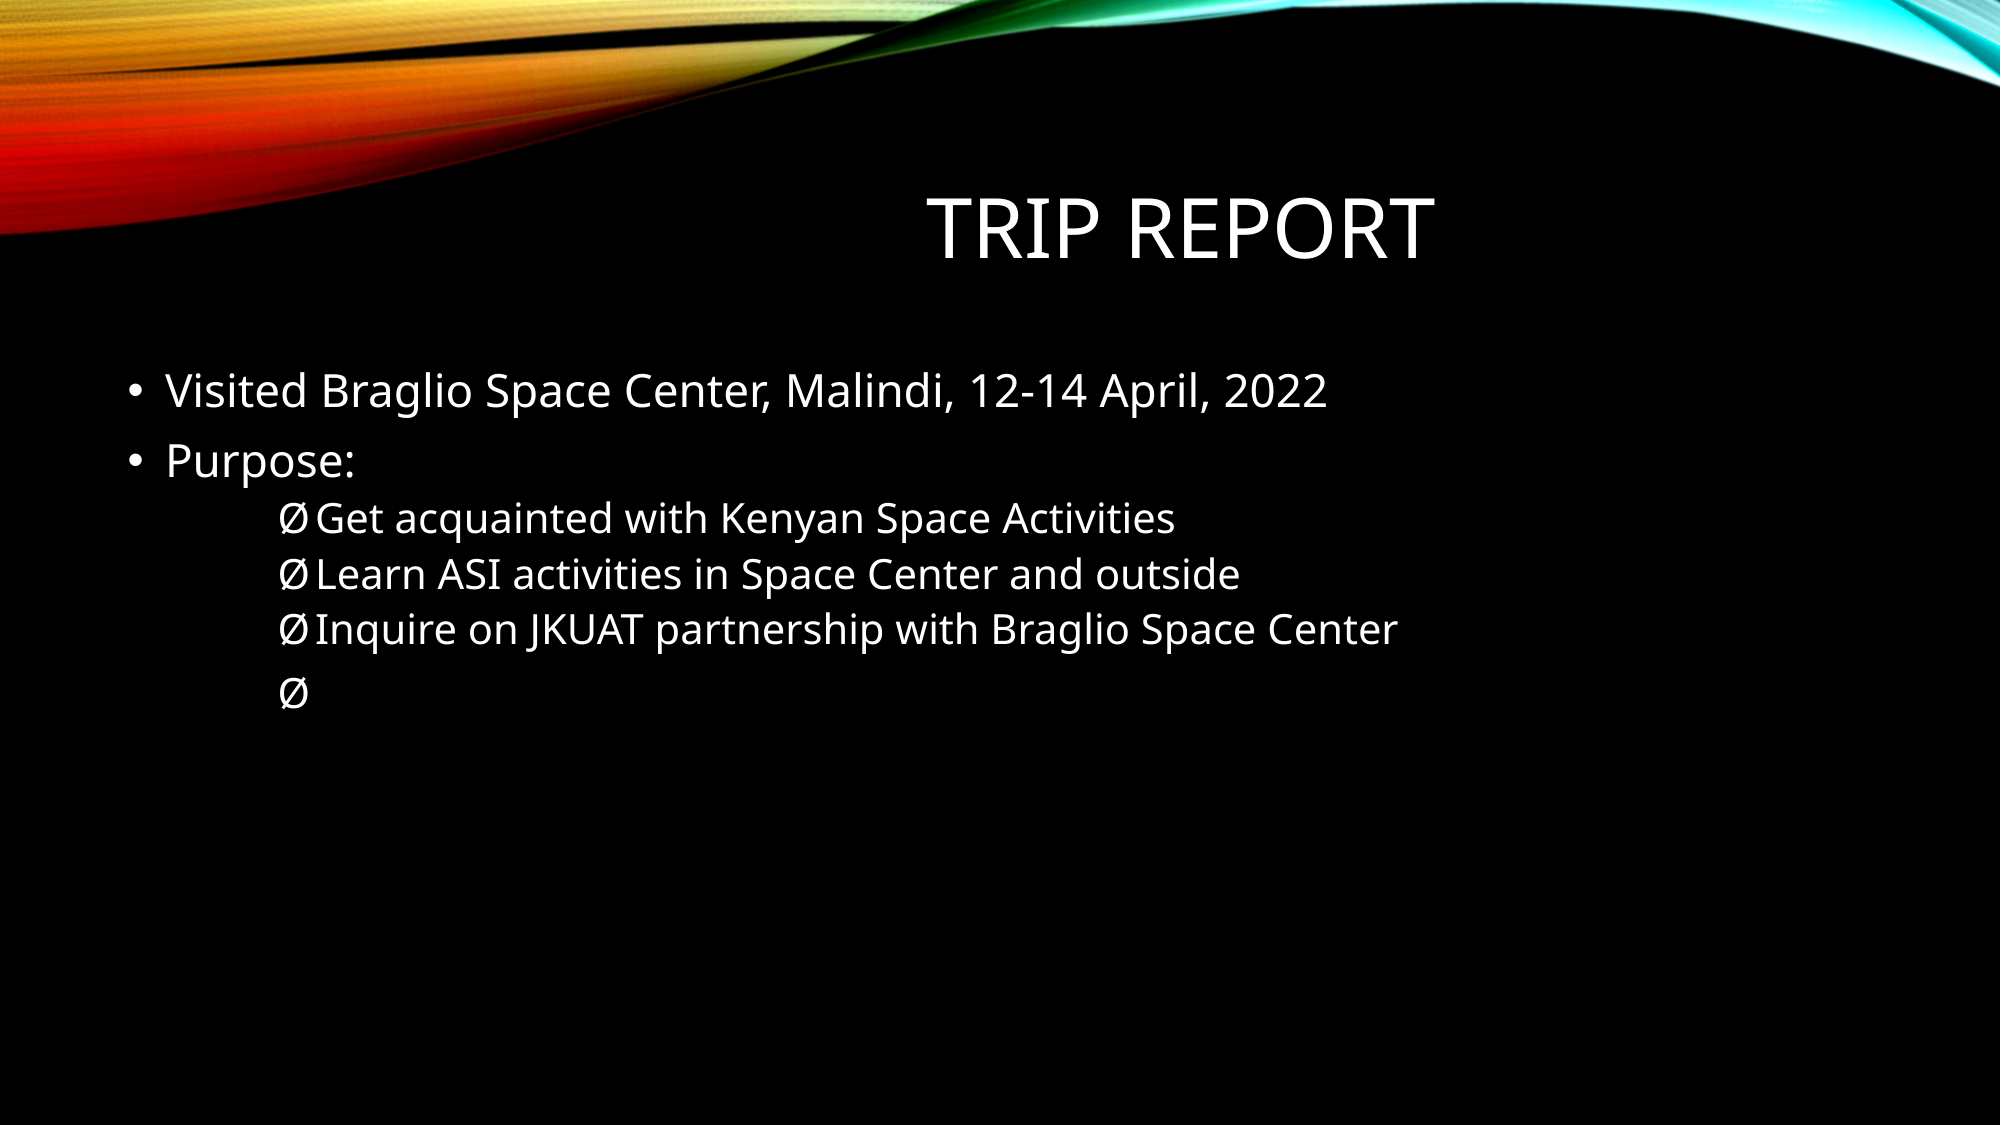

# TRIP REPORT
Visited Braglio Space Center, Malindi, 12-14 April, 2022
Purpose:
Get acquainted with Kenyan Space Activities
Learn ASI activities in Space Center and outside
Inquire on JKUAT partnership with Braglio Space Center